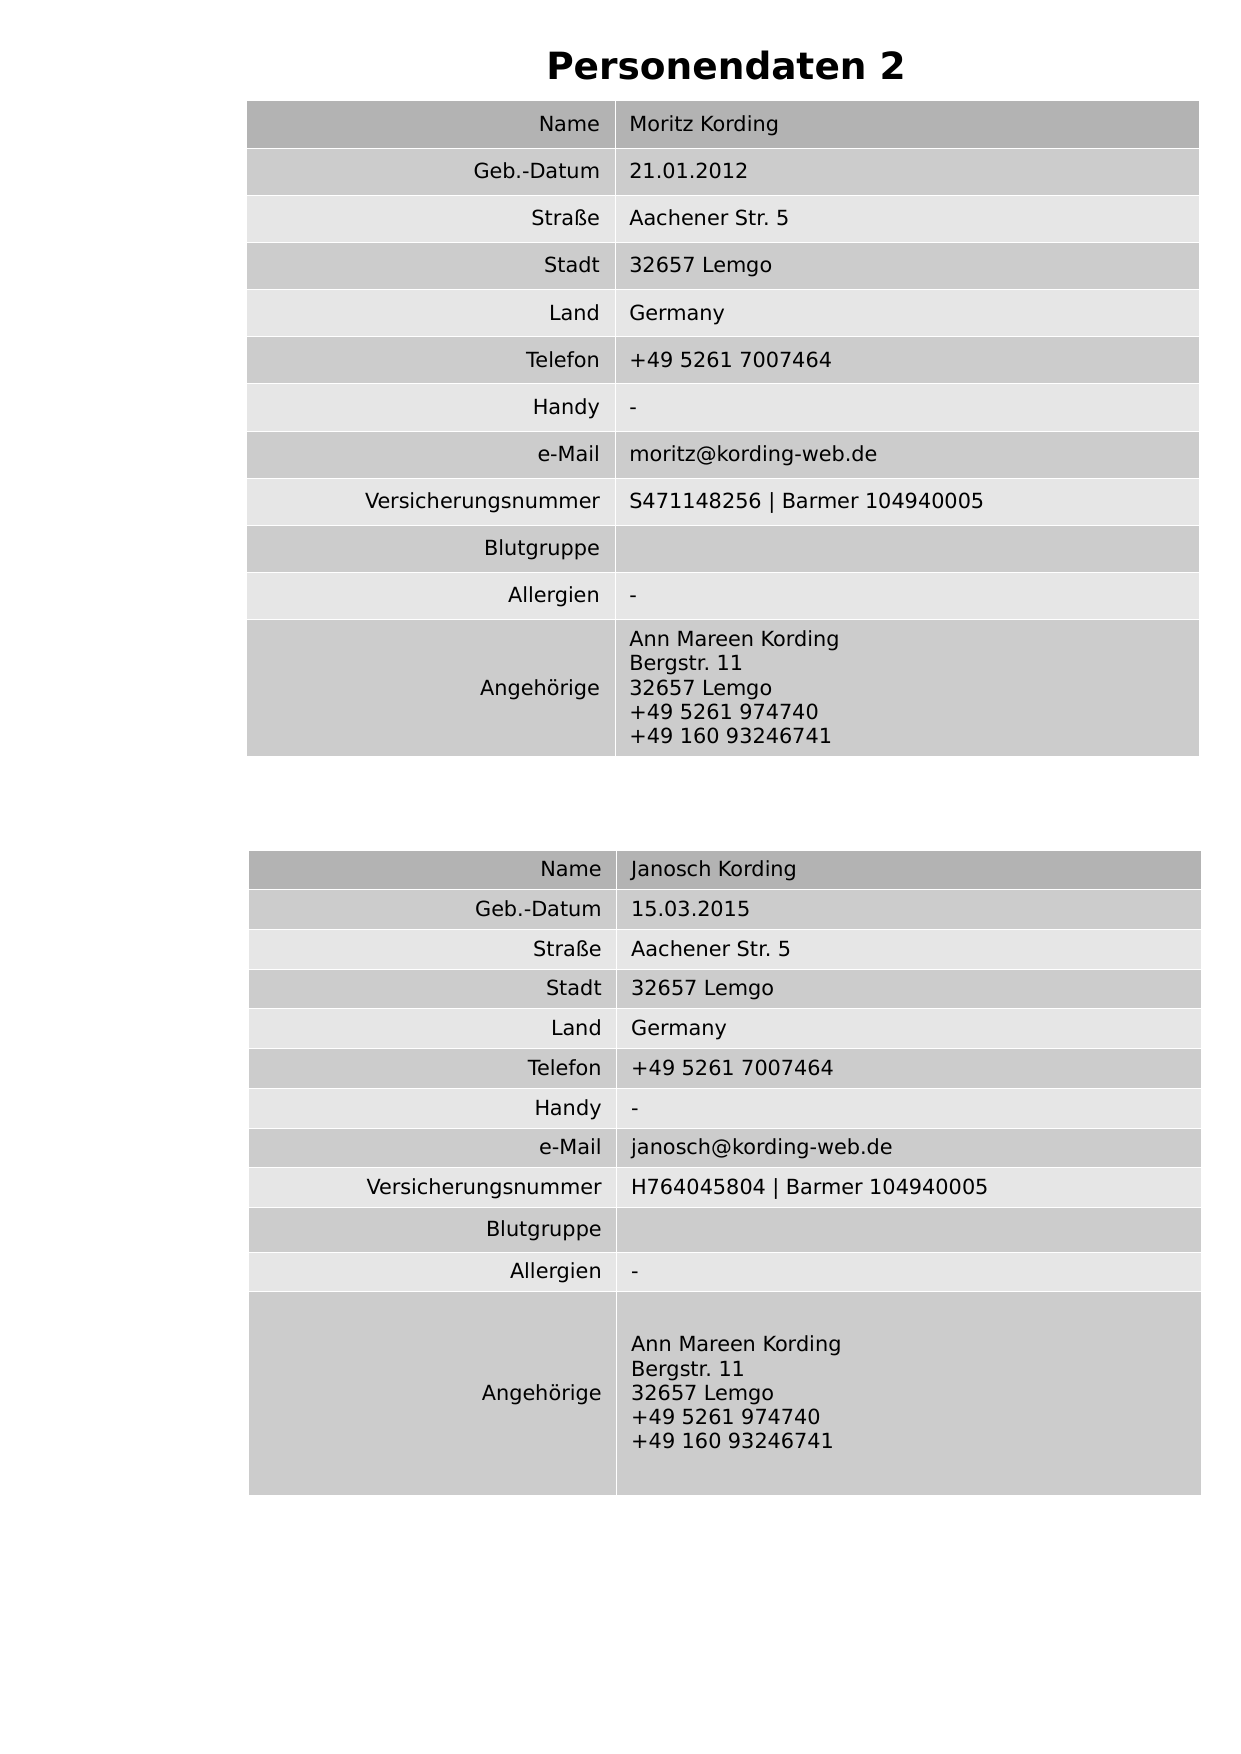

Personendaten 2
| Name | Moritz Kording |
| --- | --- |
| Geb.-Datum | 21.01.2012 |
| Straße | Aachener Str. 5 |
| Stadt | 32657 Lemgo |
| Land | Germany |
| Telefon | +49 5261 7007464 |
| Handy | - |
| e-Mail | moritz@kording-web.de |
| Versicherungsnummer | S471148256 | Barmer 104940005 |
| Blutgruppe | |
| Allergien | - |
| Angehörige | Ann Mareen Kording Bergstr. 11 32657 Lemgo +49 5261 974740 +49 160 93246741 |
| Name | Janosch Kording |
| --- | --- |
| Geb.-Datum | 15.03.2015 |
| Straße | Aachener Str. 5 |
| Stadt | 32657 Lemgo |
| Land | Germany |
| Telefon | +49 5261 7007464 |
| Handy | - |
| e-Mail | janosch@kording-web.de |
| Versicherungsnummer | H764045804 | Barmer 104940005 |
| Blutgruppe | |
| Allergien | - |
| Angehörige | Ann Mareen Kording Bergstr. 11 32657 Lemgo +49 5261 974740 +49 160 93246741 |